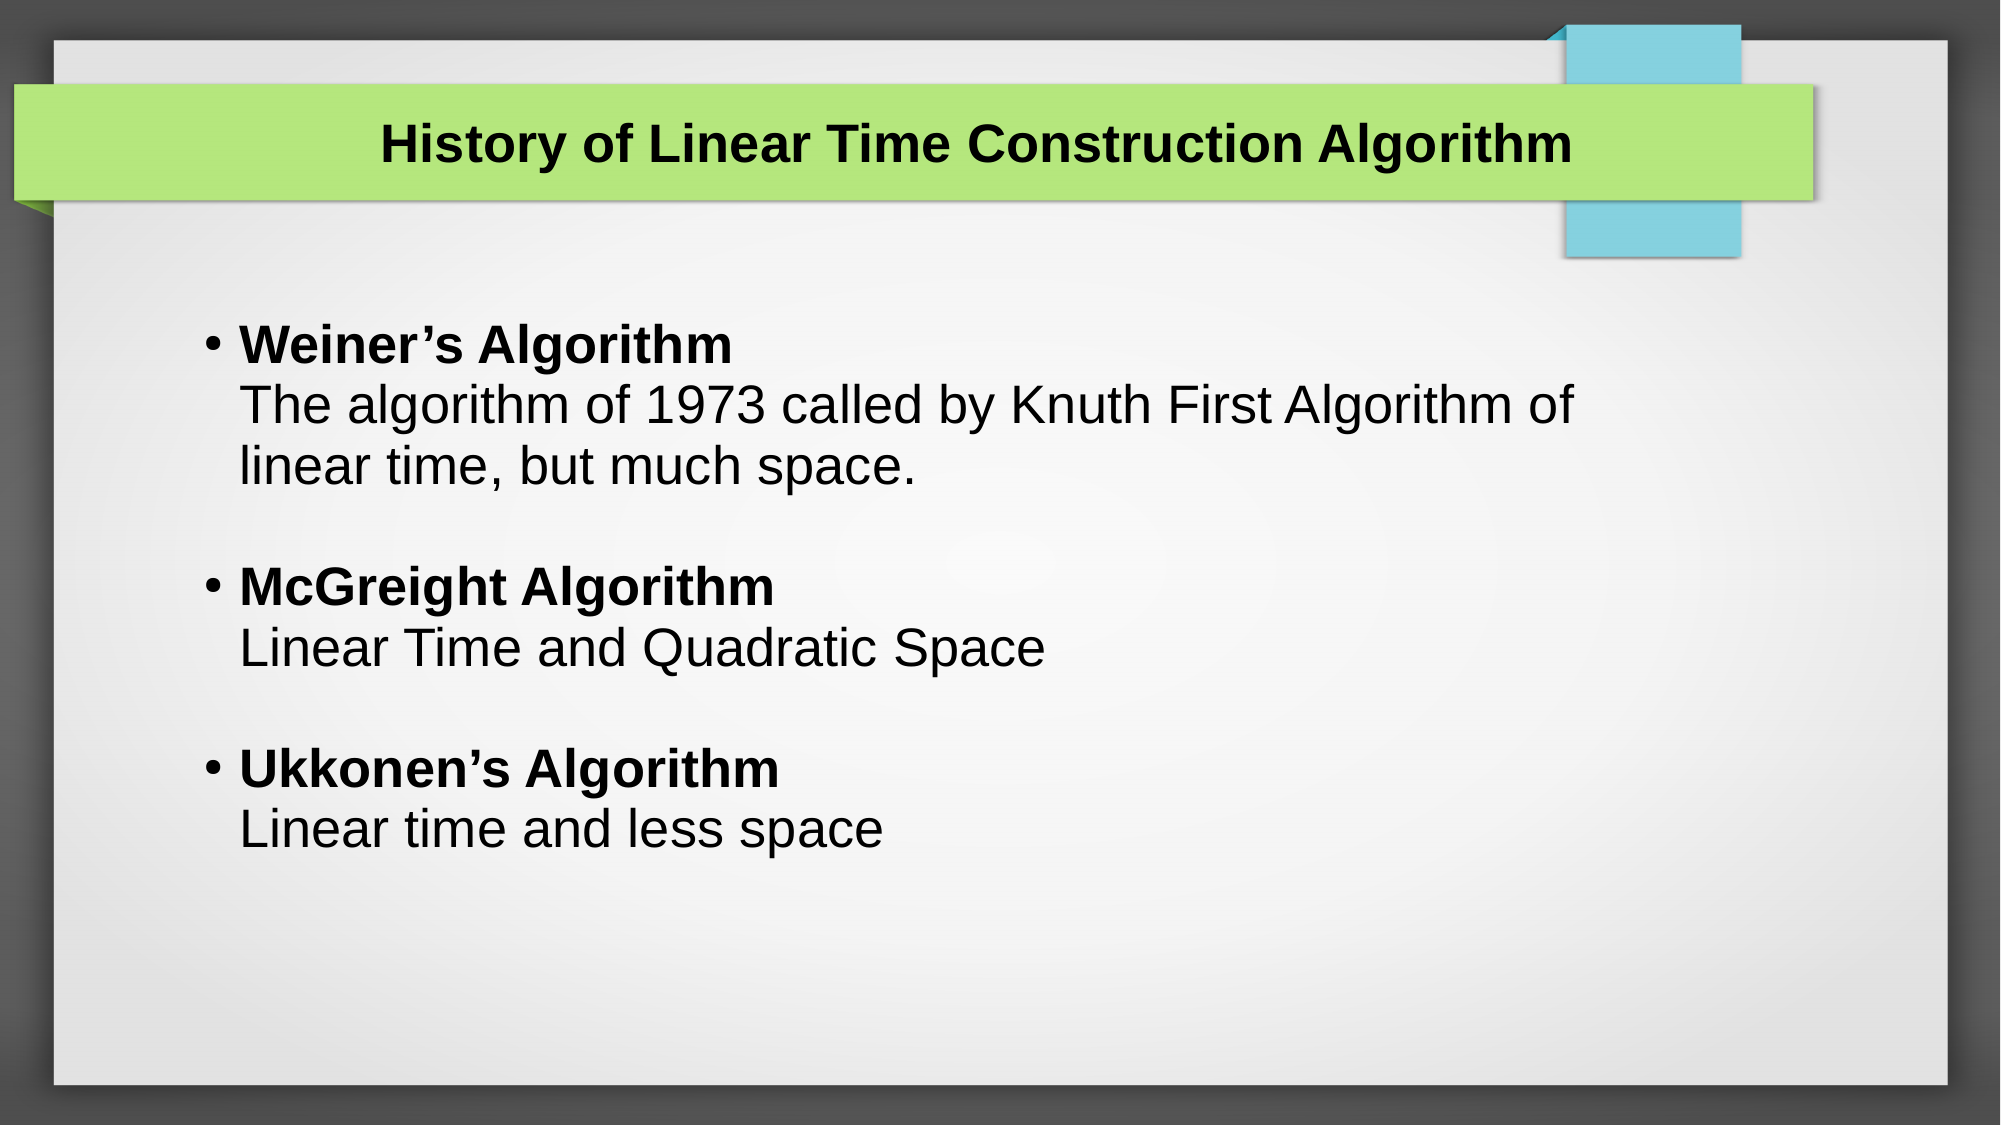

History of Linear Time Construction Algorithm
Weiner’s Algorithm
The algorithm of 1973 called by Knuth First Algorithm of linear time, but much space.
McGreight Algorithm
Linear Time and Quadratic Space
Ukkonen’s Algorithm
Linear time and less space